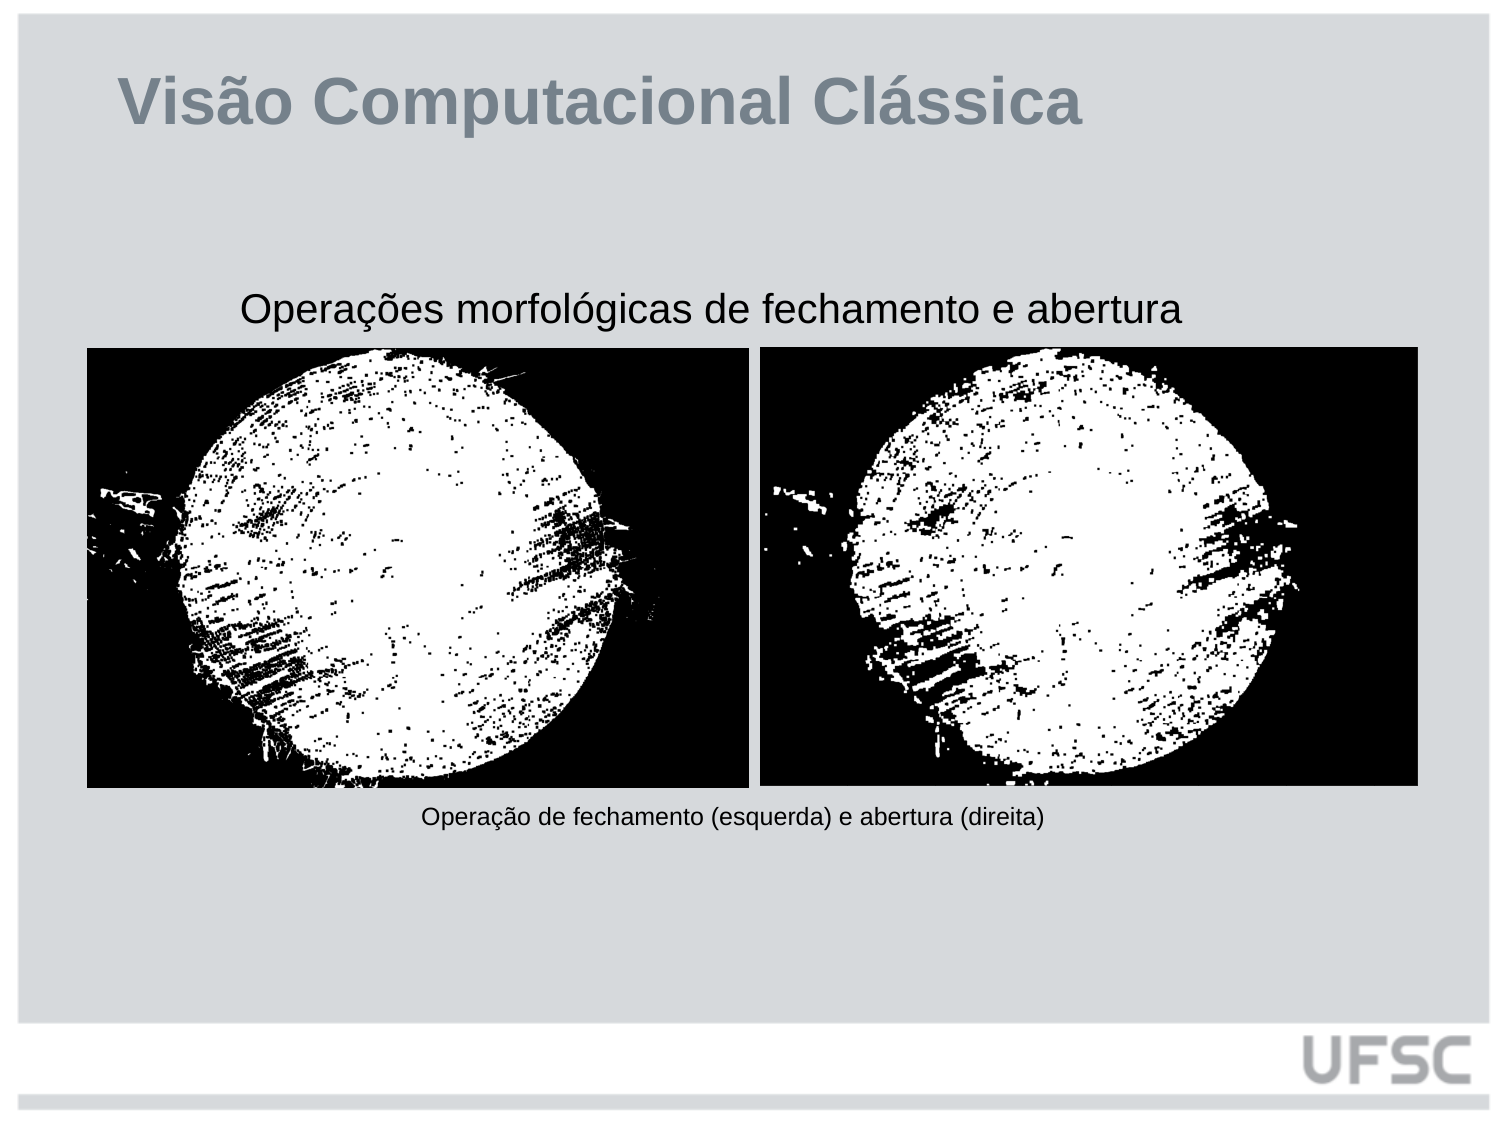

Visão Computacional Clássica
Operações morfológicas de fechamento e abertura
Operação de fechamento (esquerda) e abertura (direita)